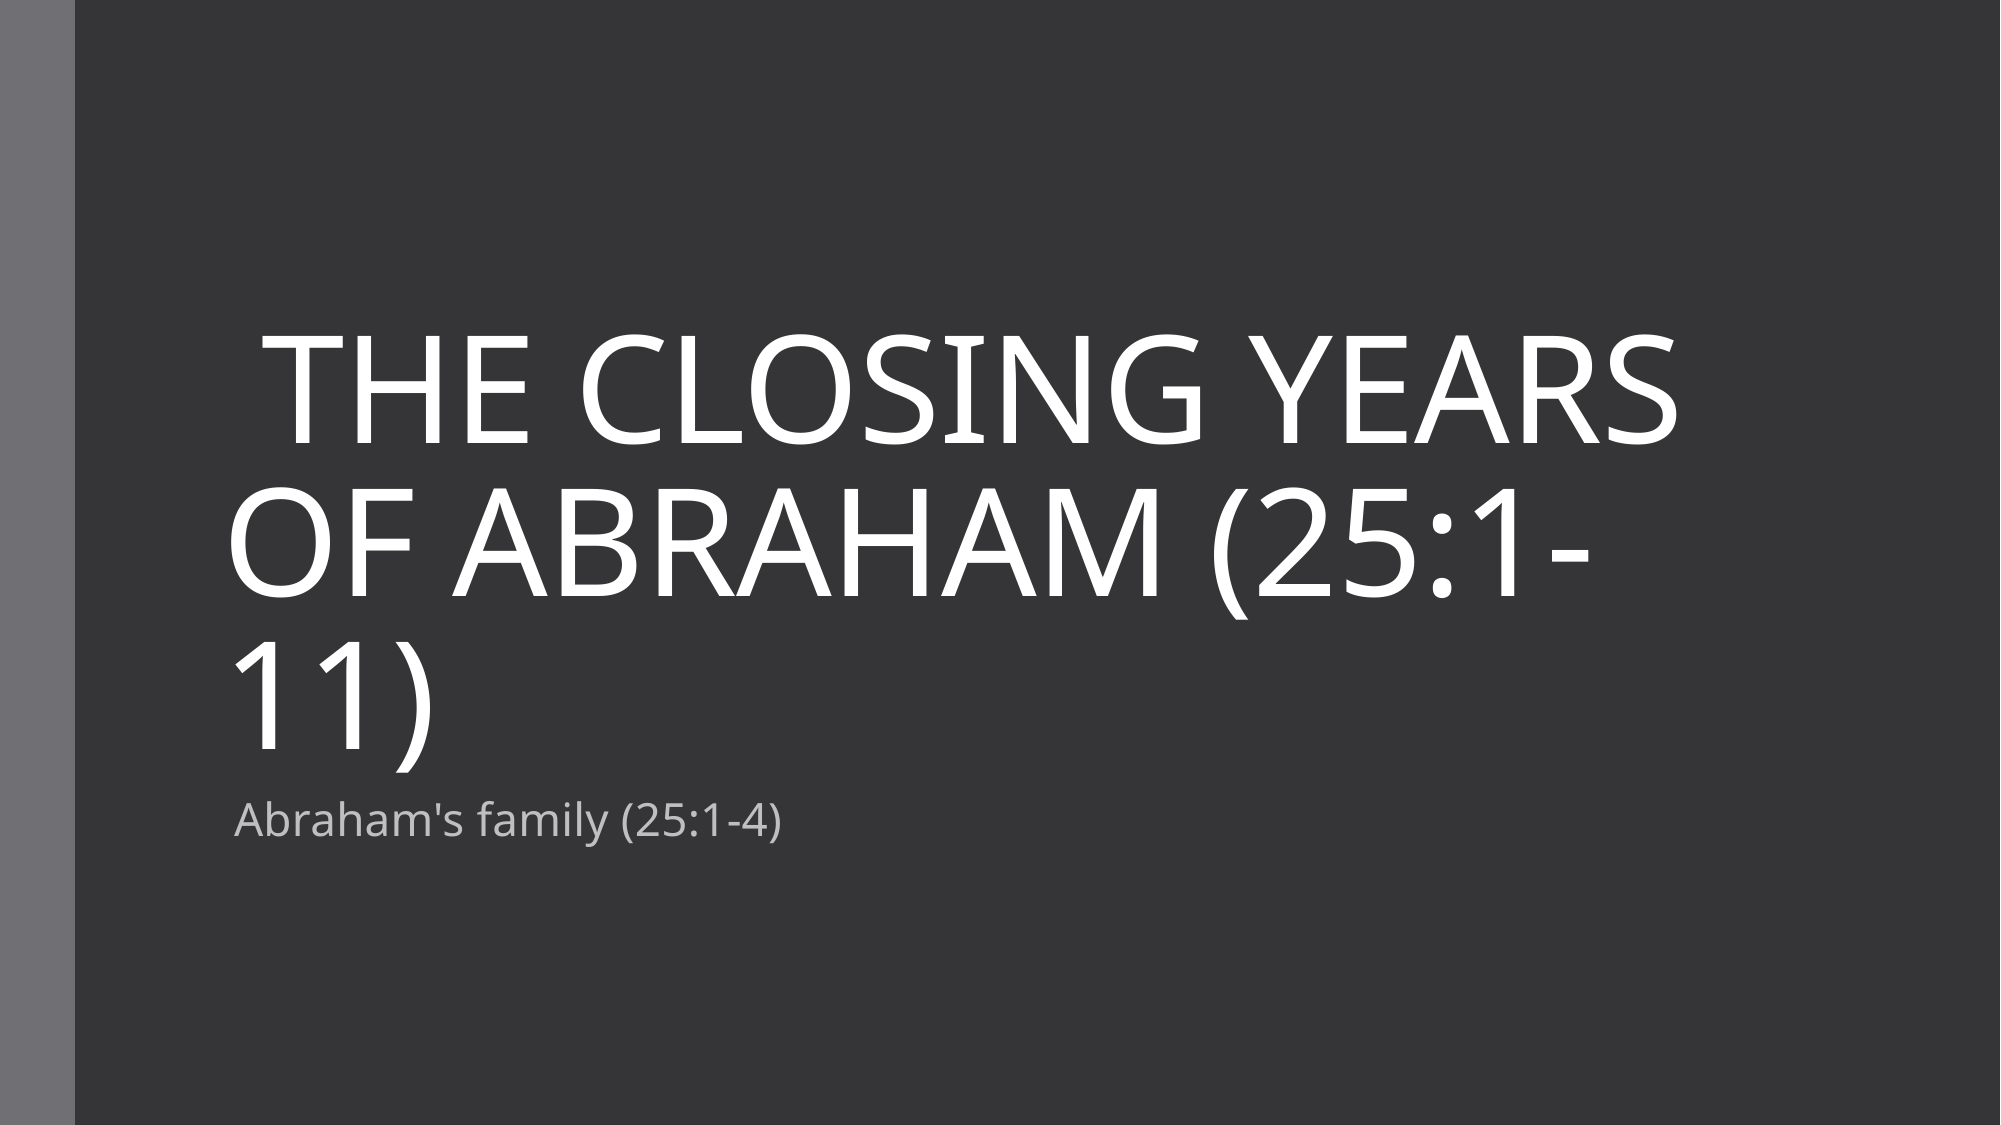

# THE CLOSING YEARS OF ABRAHAM (25:1-11)
 Abraham's family (25:1-4)